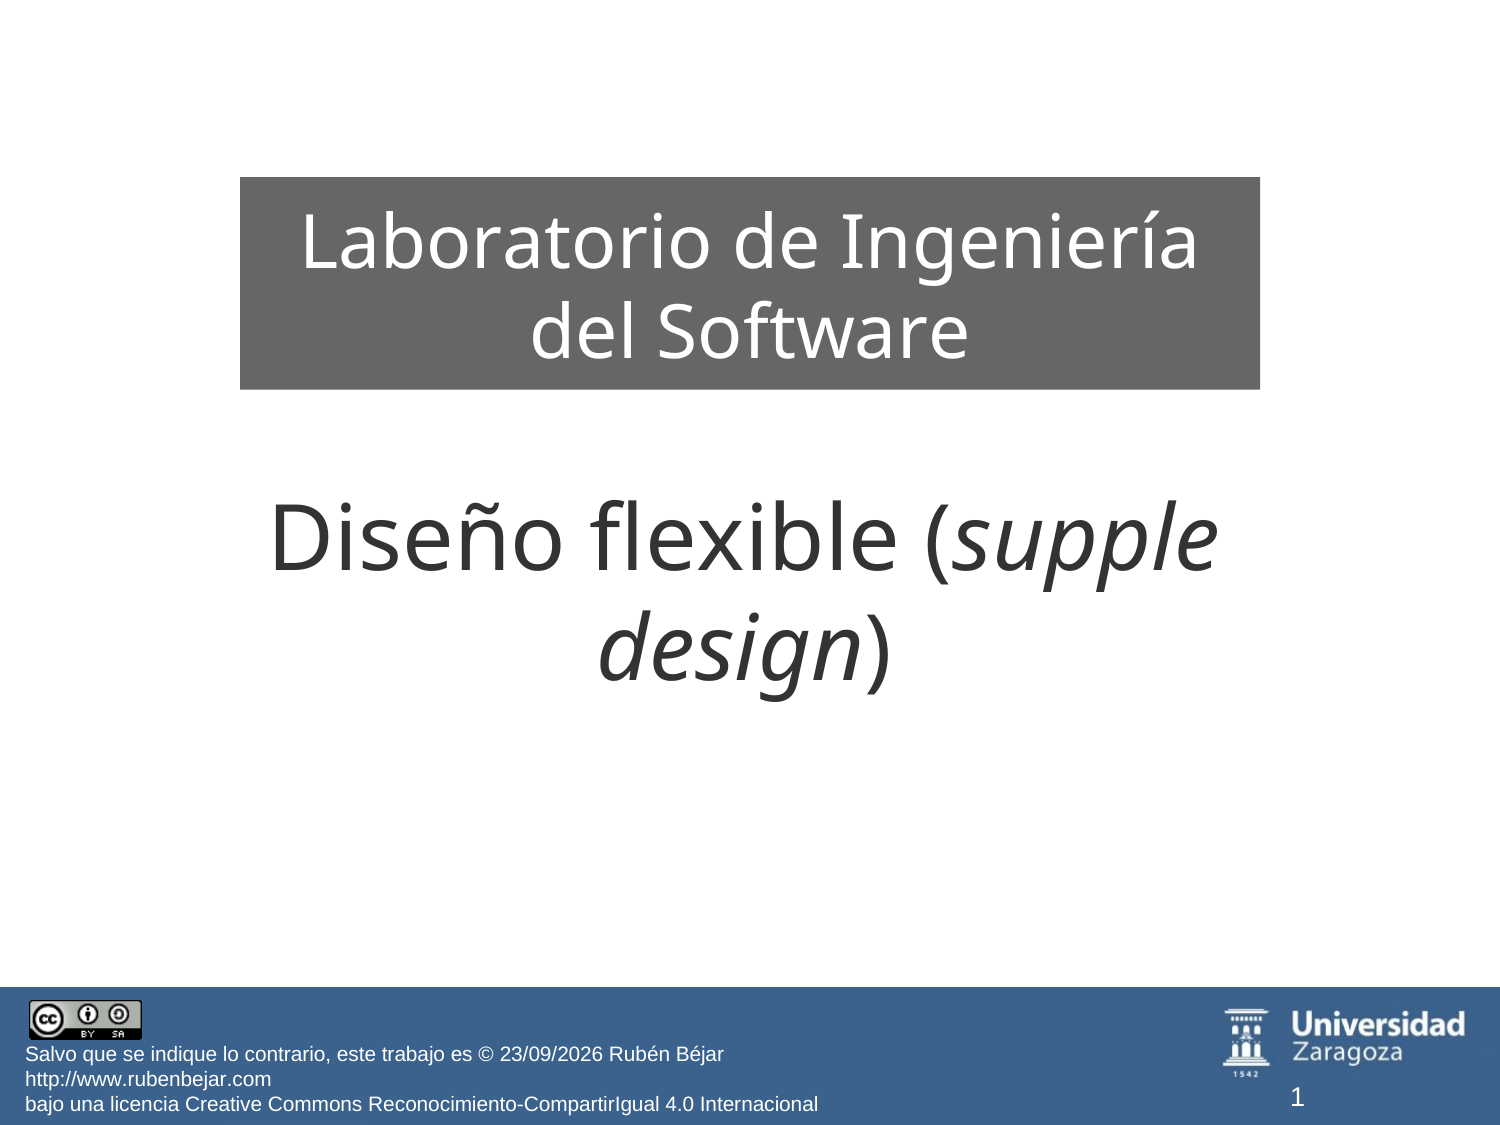

Laboratorio de Ingeniería del Software
Diseño flexible (supple design)